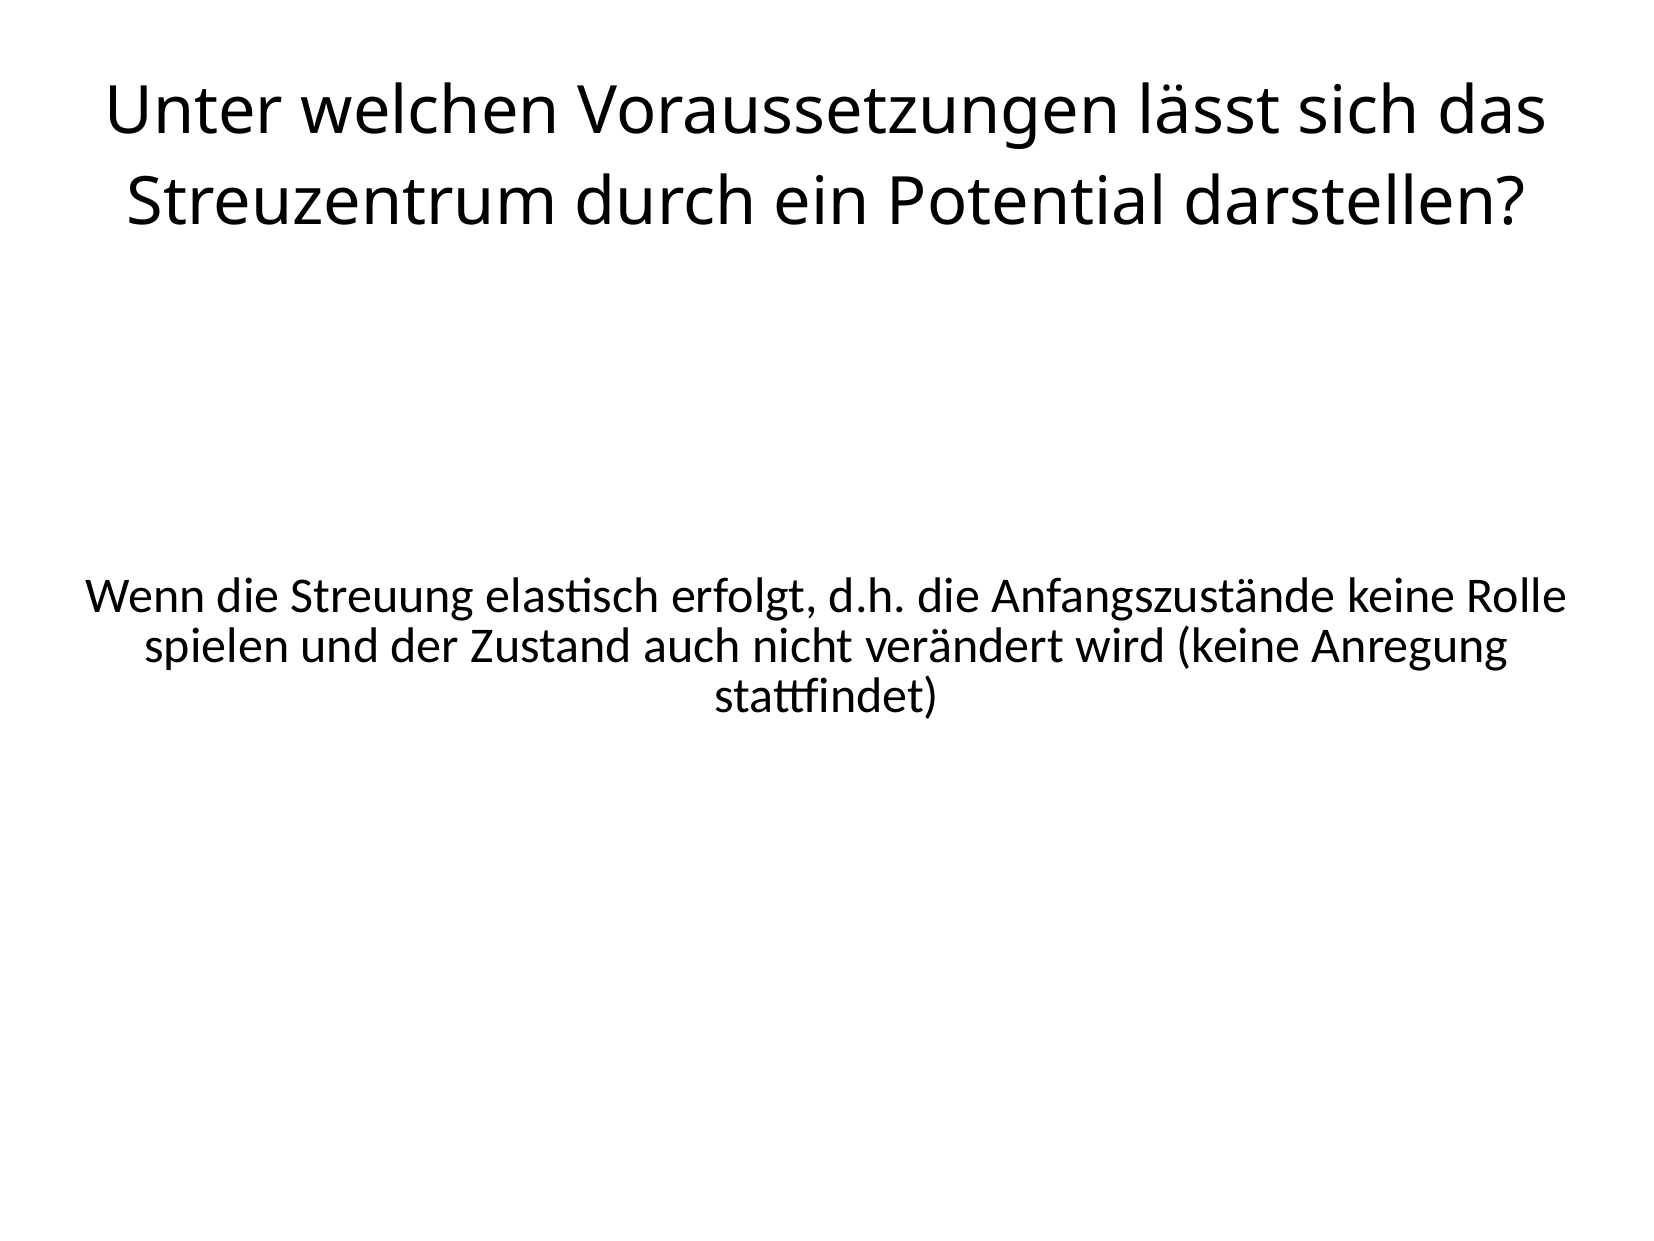

# Unter welchen Voraussetzungen lässt sich das Streuzentrum durch ein Potential darstellen?
Wenn die Streuung elastisch erfolgt, d.h. die Anfangszustände keine Rolle spielen und der Zustand auch nicht verändert wird (keine Anregung stattfindet)